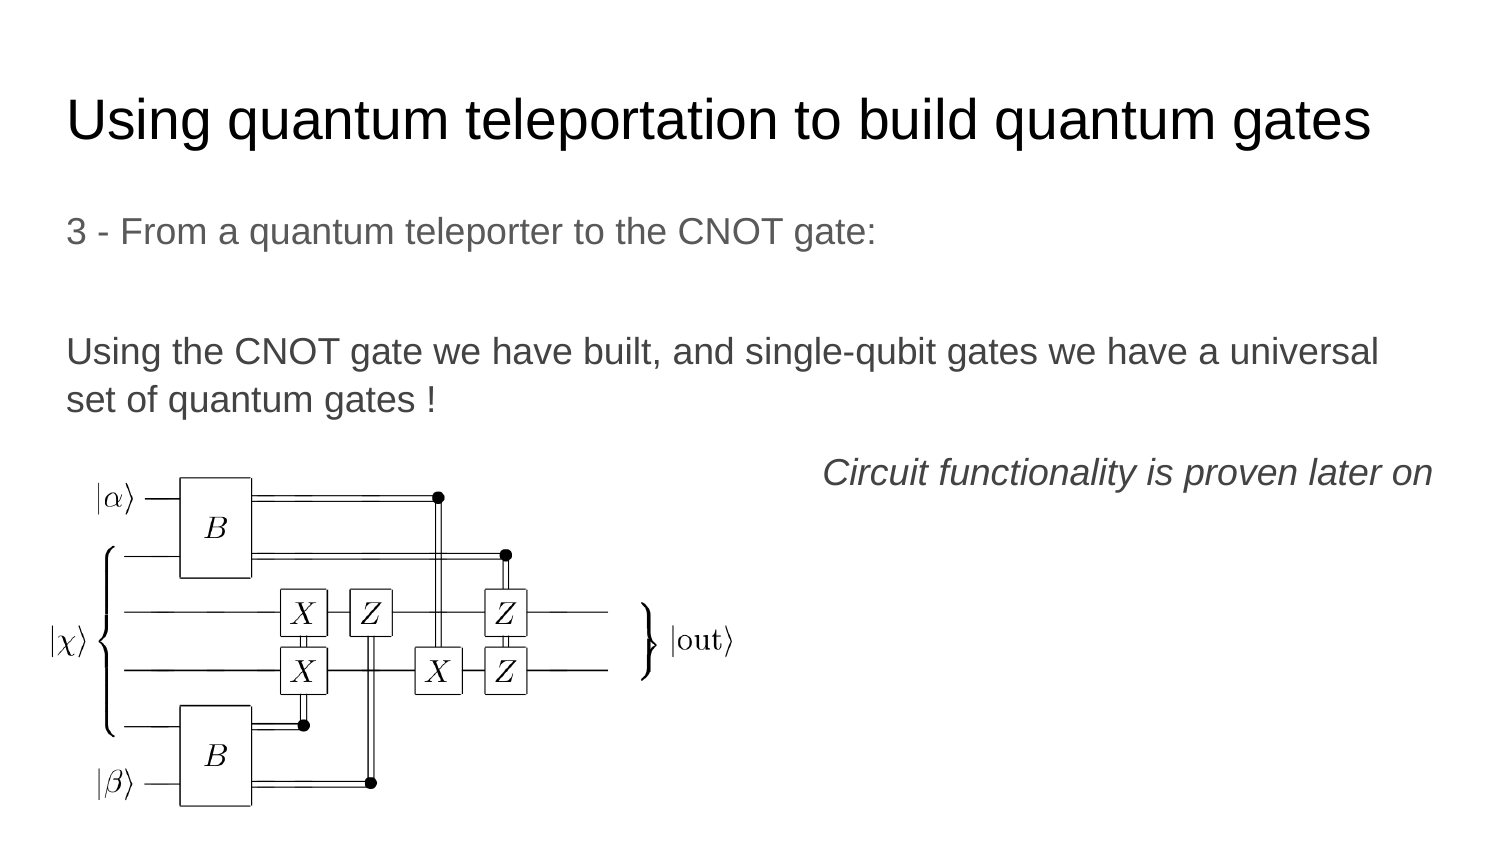

# Using quantum teleportation to build quantum gates
3 - From a quantum teleporter to the CNOT gate:
Using the CNOT gate we have built, and single-qubit gates we have a universal set of quantum gates !
Circuit functionality is proven later on